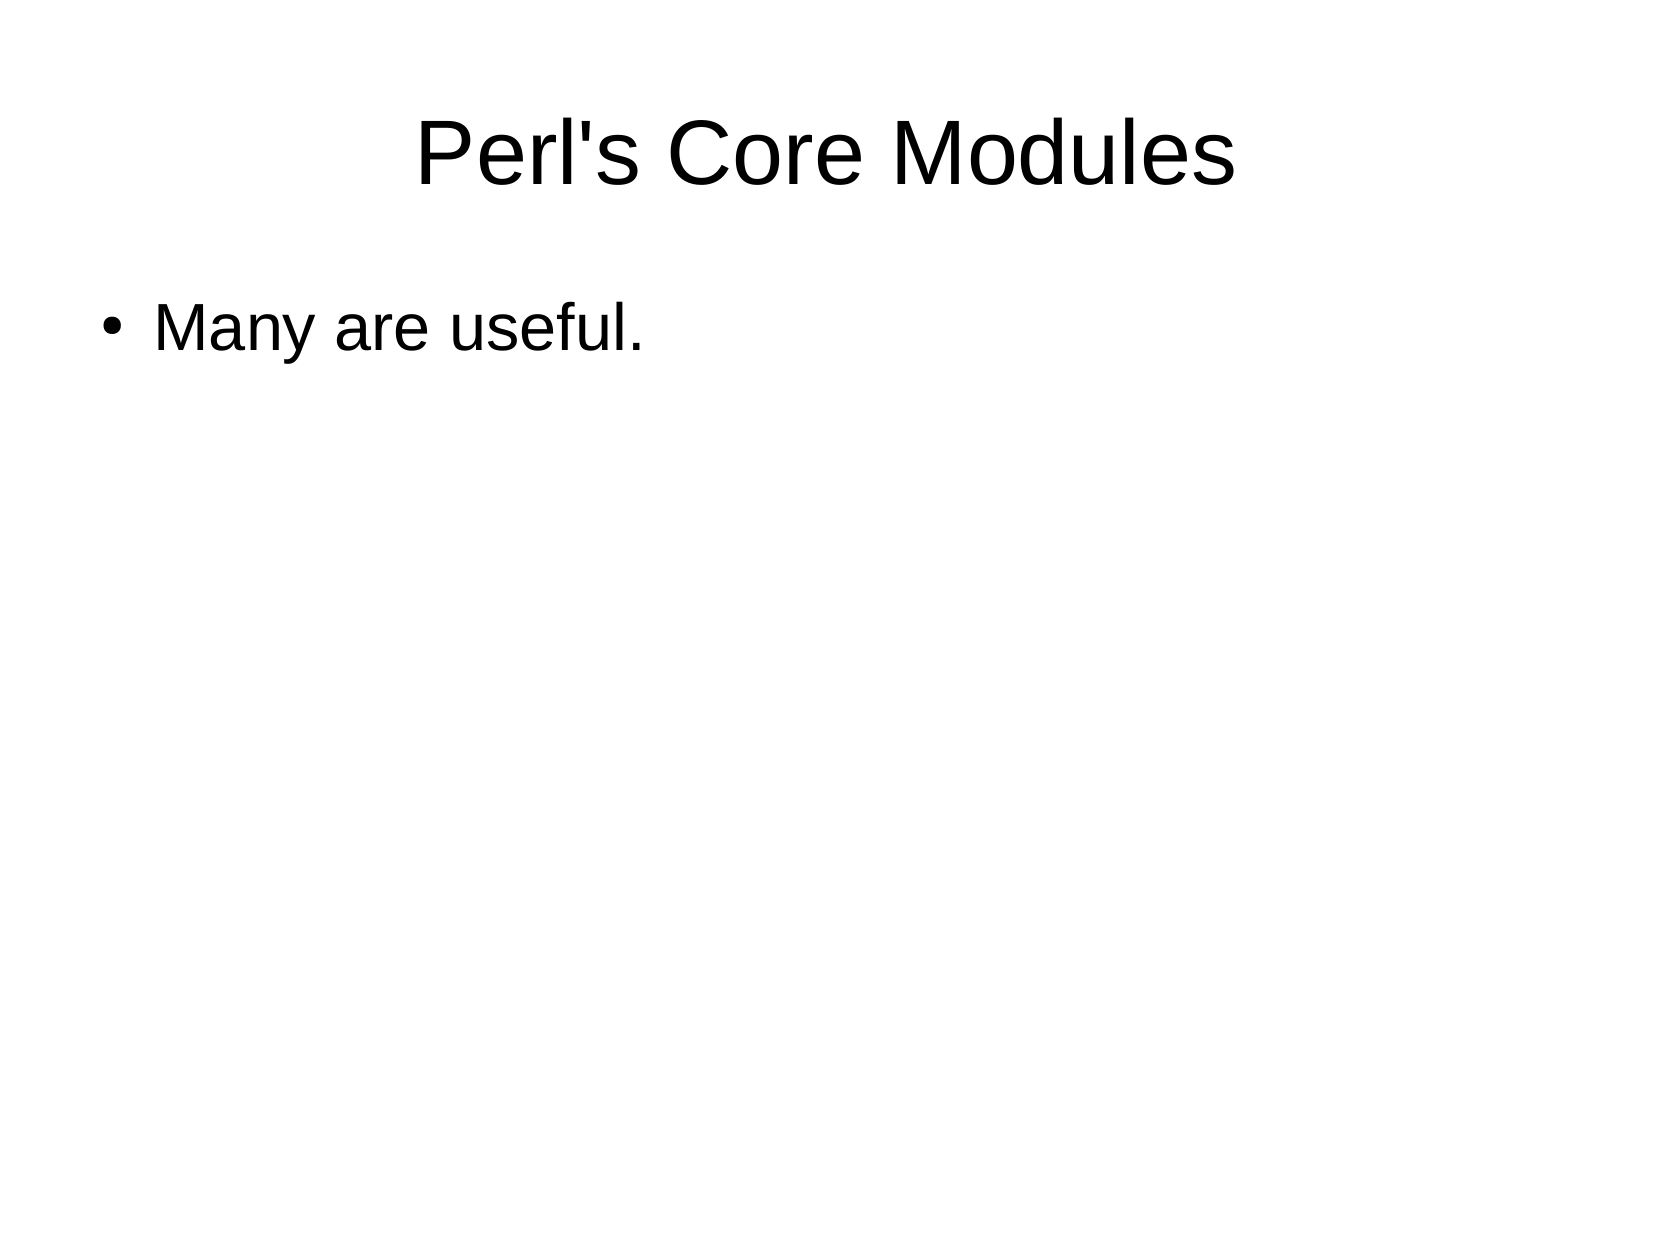

# Perl's Core Modules
Many are useful.